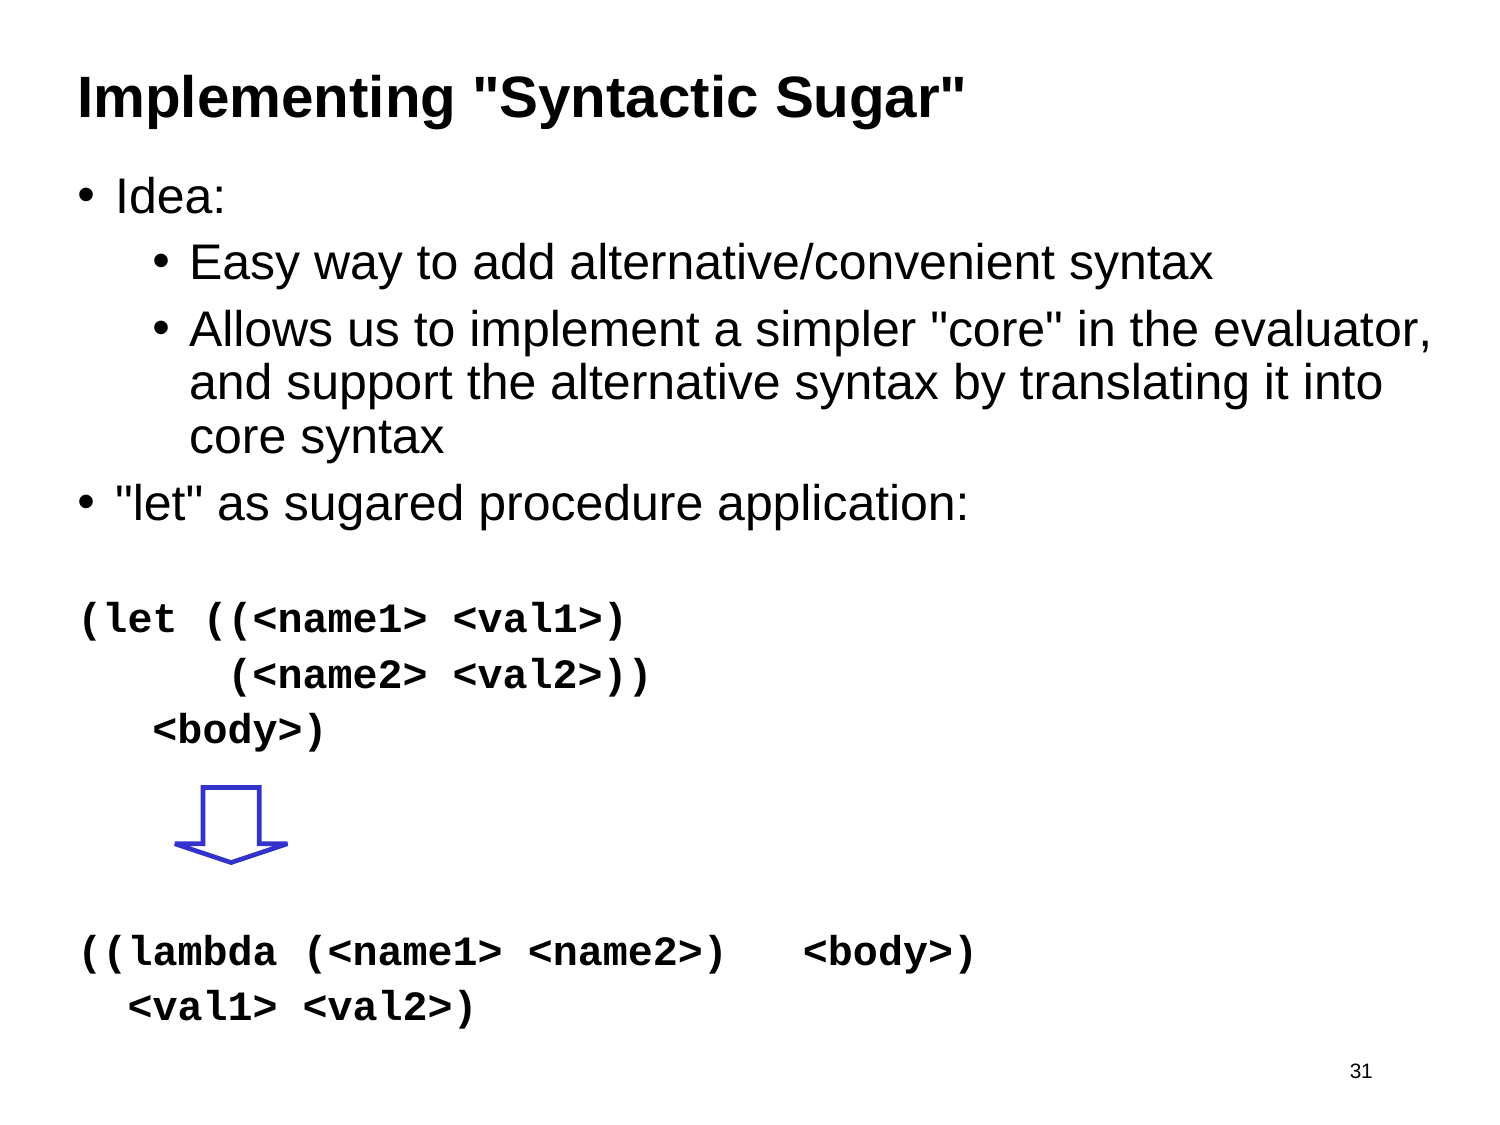

Implementing "Syntactic Sugar"
Idea:
Easy way to add alternative/convenient syntax
Allows us to implement a simpler "core" in the evaluator, and support the alternative syntax by translating it into core syntax
"let" as sugared procedure application:
(let ((<name1> <val1>)
 (<name2> <val2>))
 <body>)
((lambda (<name1> <name2>) <body>)
 <val1> <val2>)